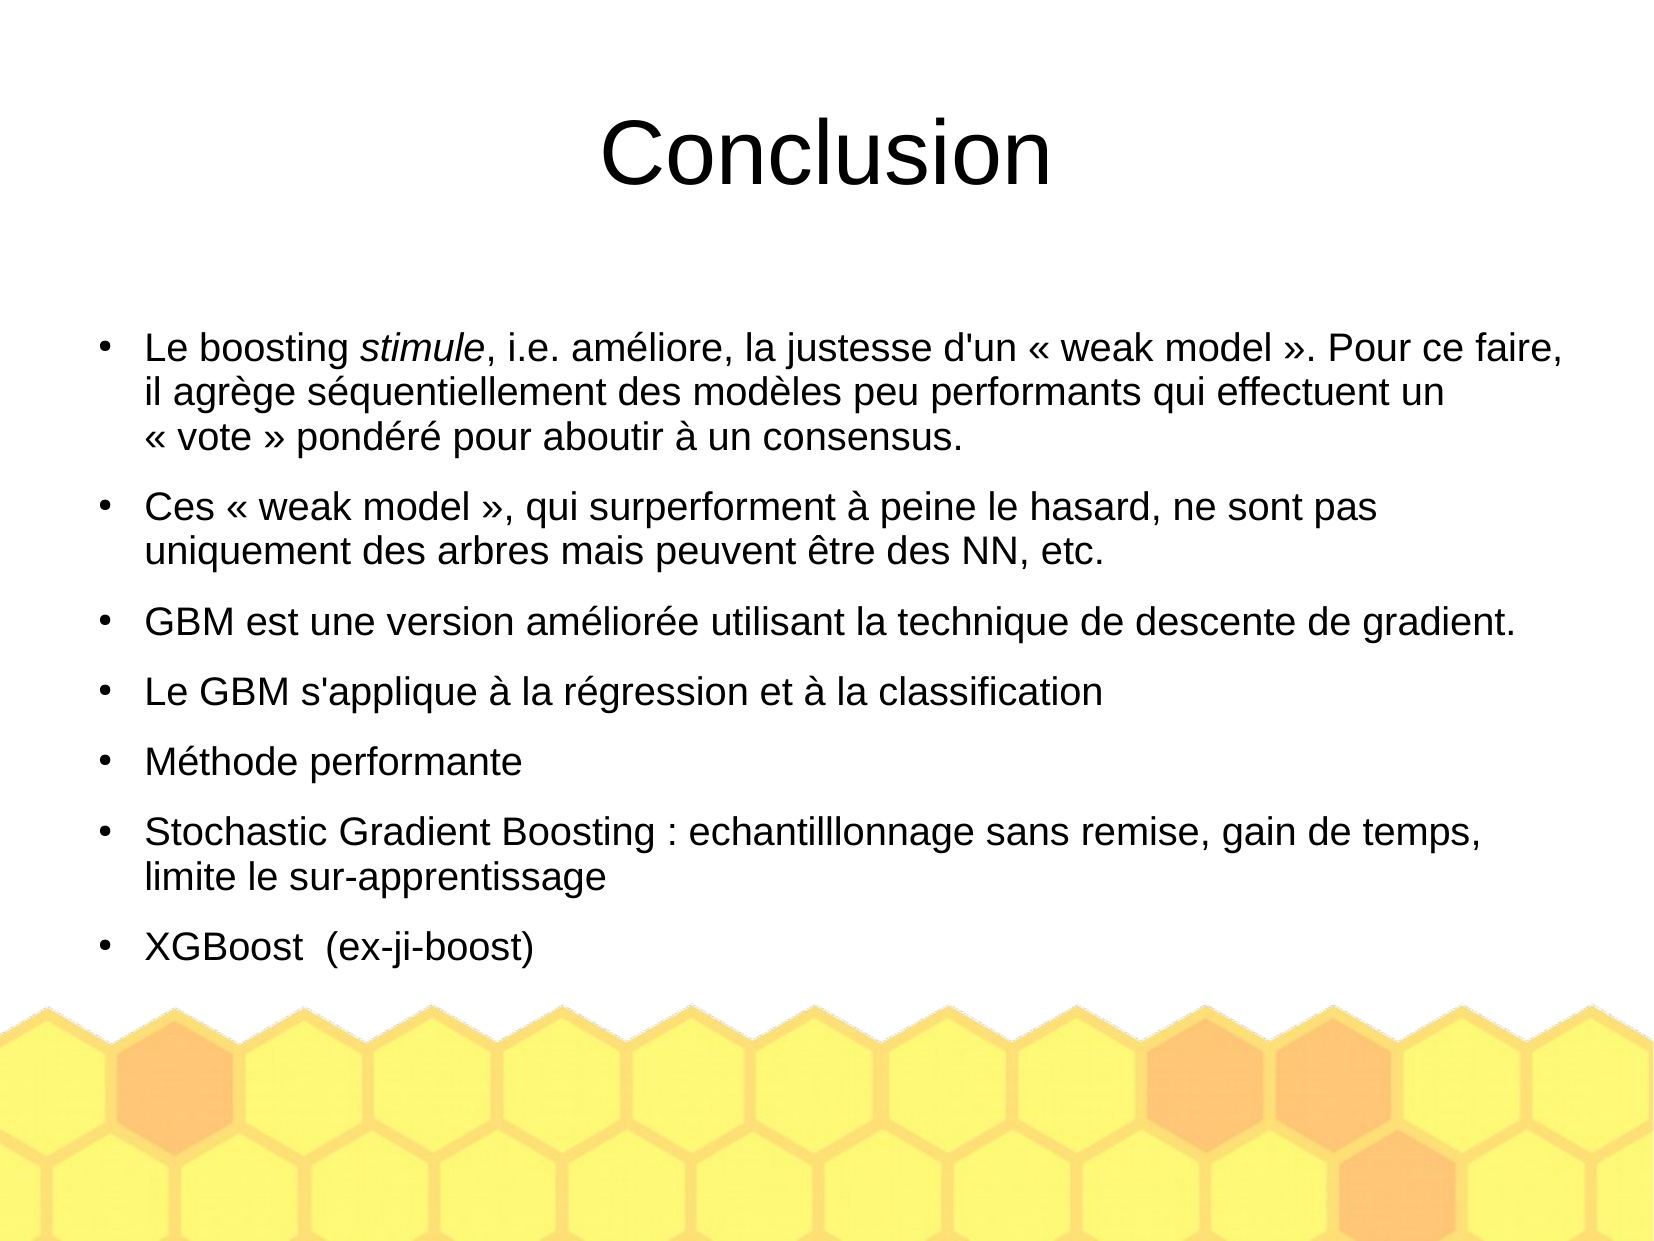

# Conclusion
Le boosting stimule, i.e. améliore, la justesse d'un « weak model ». Pour ce faire, il agrège séquentiellement des modèles peu performants qui effectuent un « vote » pondéré pour aboutir à un consensus.
Ces « weak model », qui surperforment à peine le hasard, ne sont pas uniquement des arbres mais peuvent être des NN, etc.
GBM est une version améliorée utilisant la technique de descente de gradient.
Le GBM s'applique à la régression et à la classification
Méthode performante
Stochastic Gradient Boosting : echantilllonnage sans remise, gain de temps, limite le sur-apprentissage
XGBoost (ex-ji-boost)